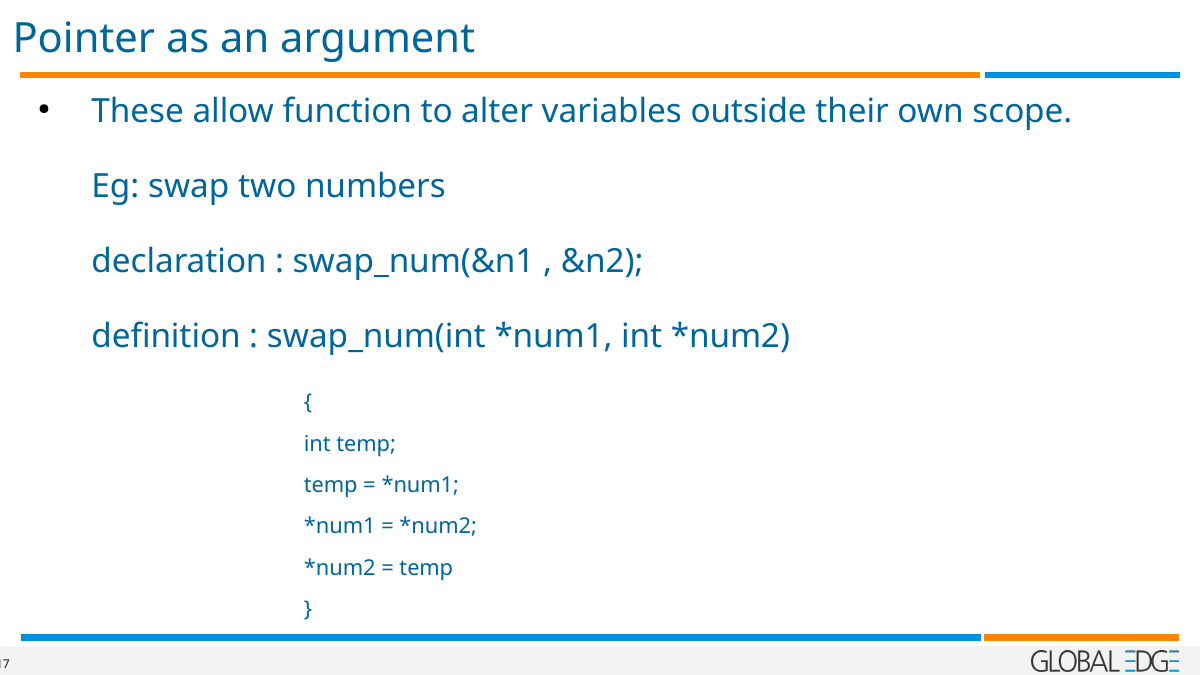

# Pointer as an argument
These allow function to alter variables outside their own scope.
Eg: swap two numbers
declaration : swap_num(&n1 , &n2);
definition : swap_num(int *num1, int *num2)
{
int temp;
temp = *num1;
*num1 = *num2;
*num2 = temp
}